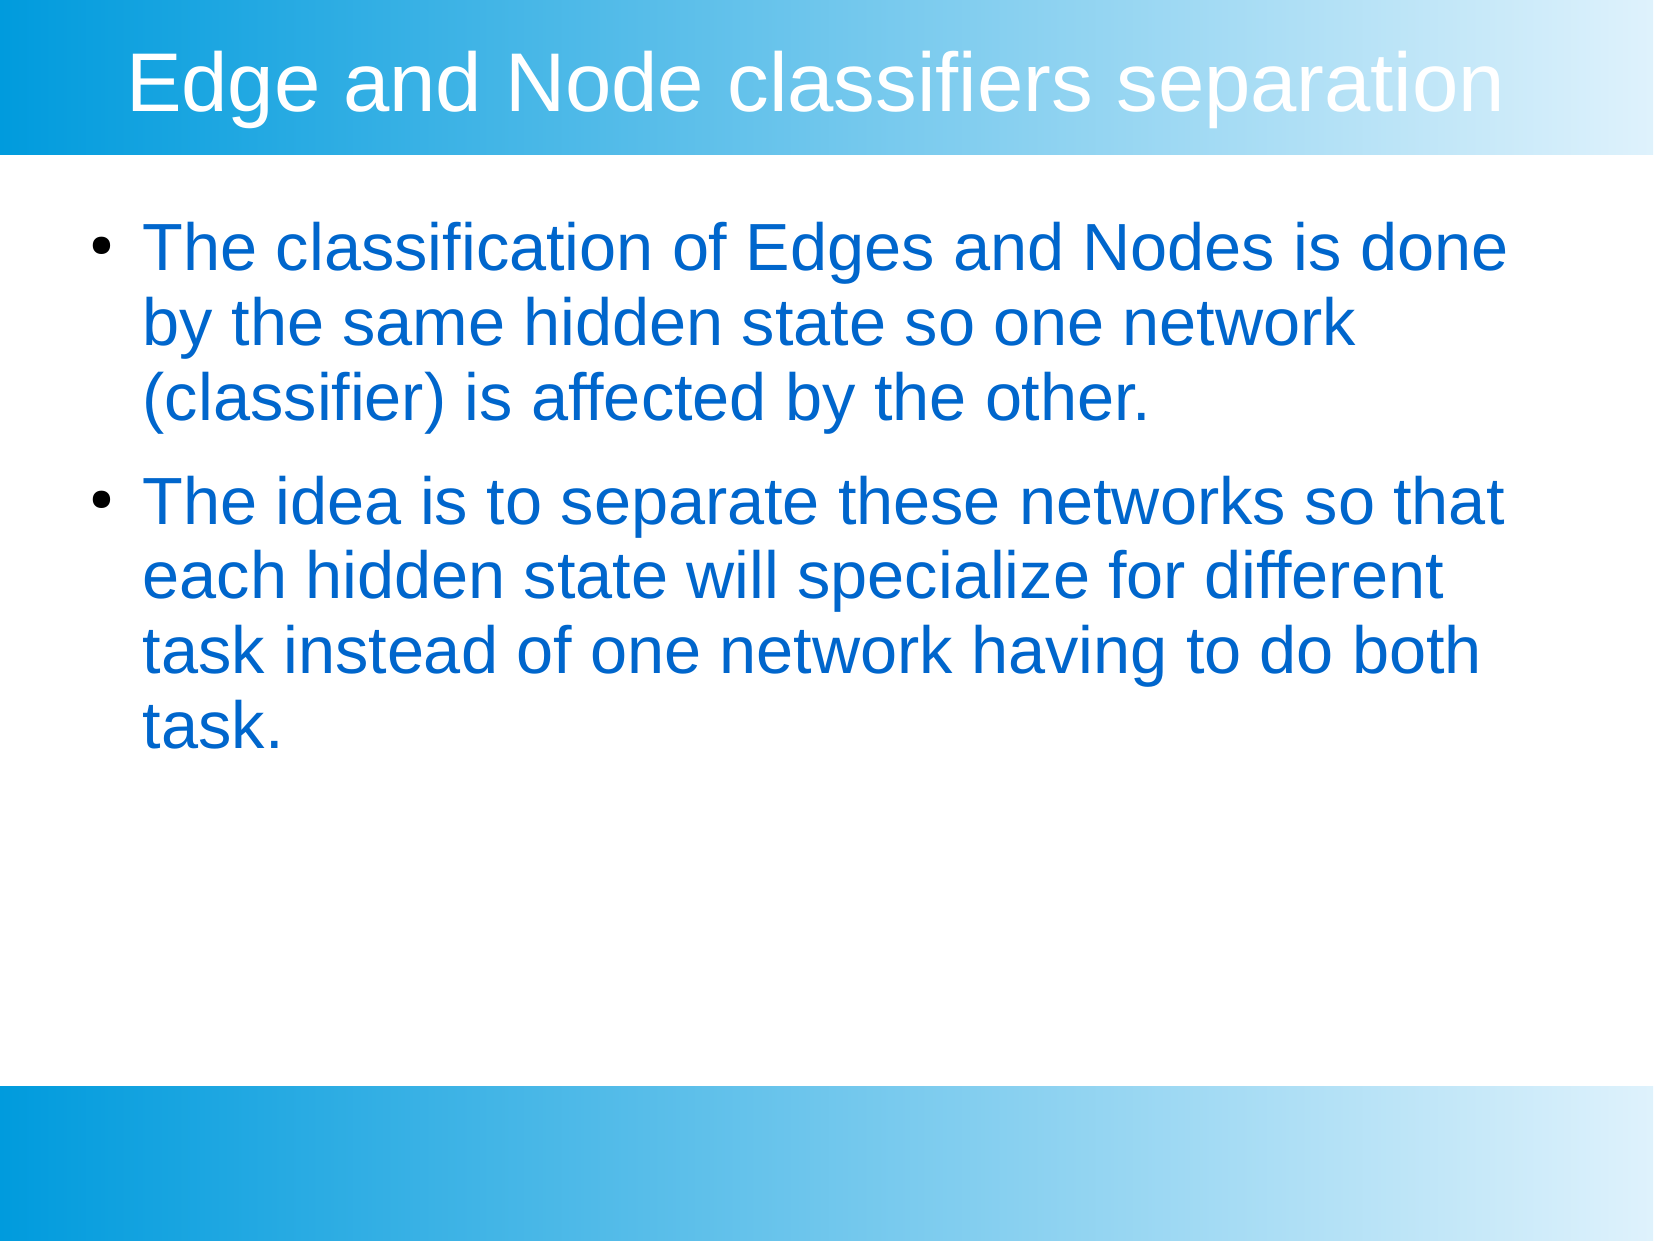

# Edge and Node classifiers separation
The classification of Edges and Nodes is done by the same hidden state so one network (classifier) is affected by the other.
The idea is to separate these networks so that each hidden state will specialize for different task instead of one network having to do both task.